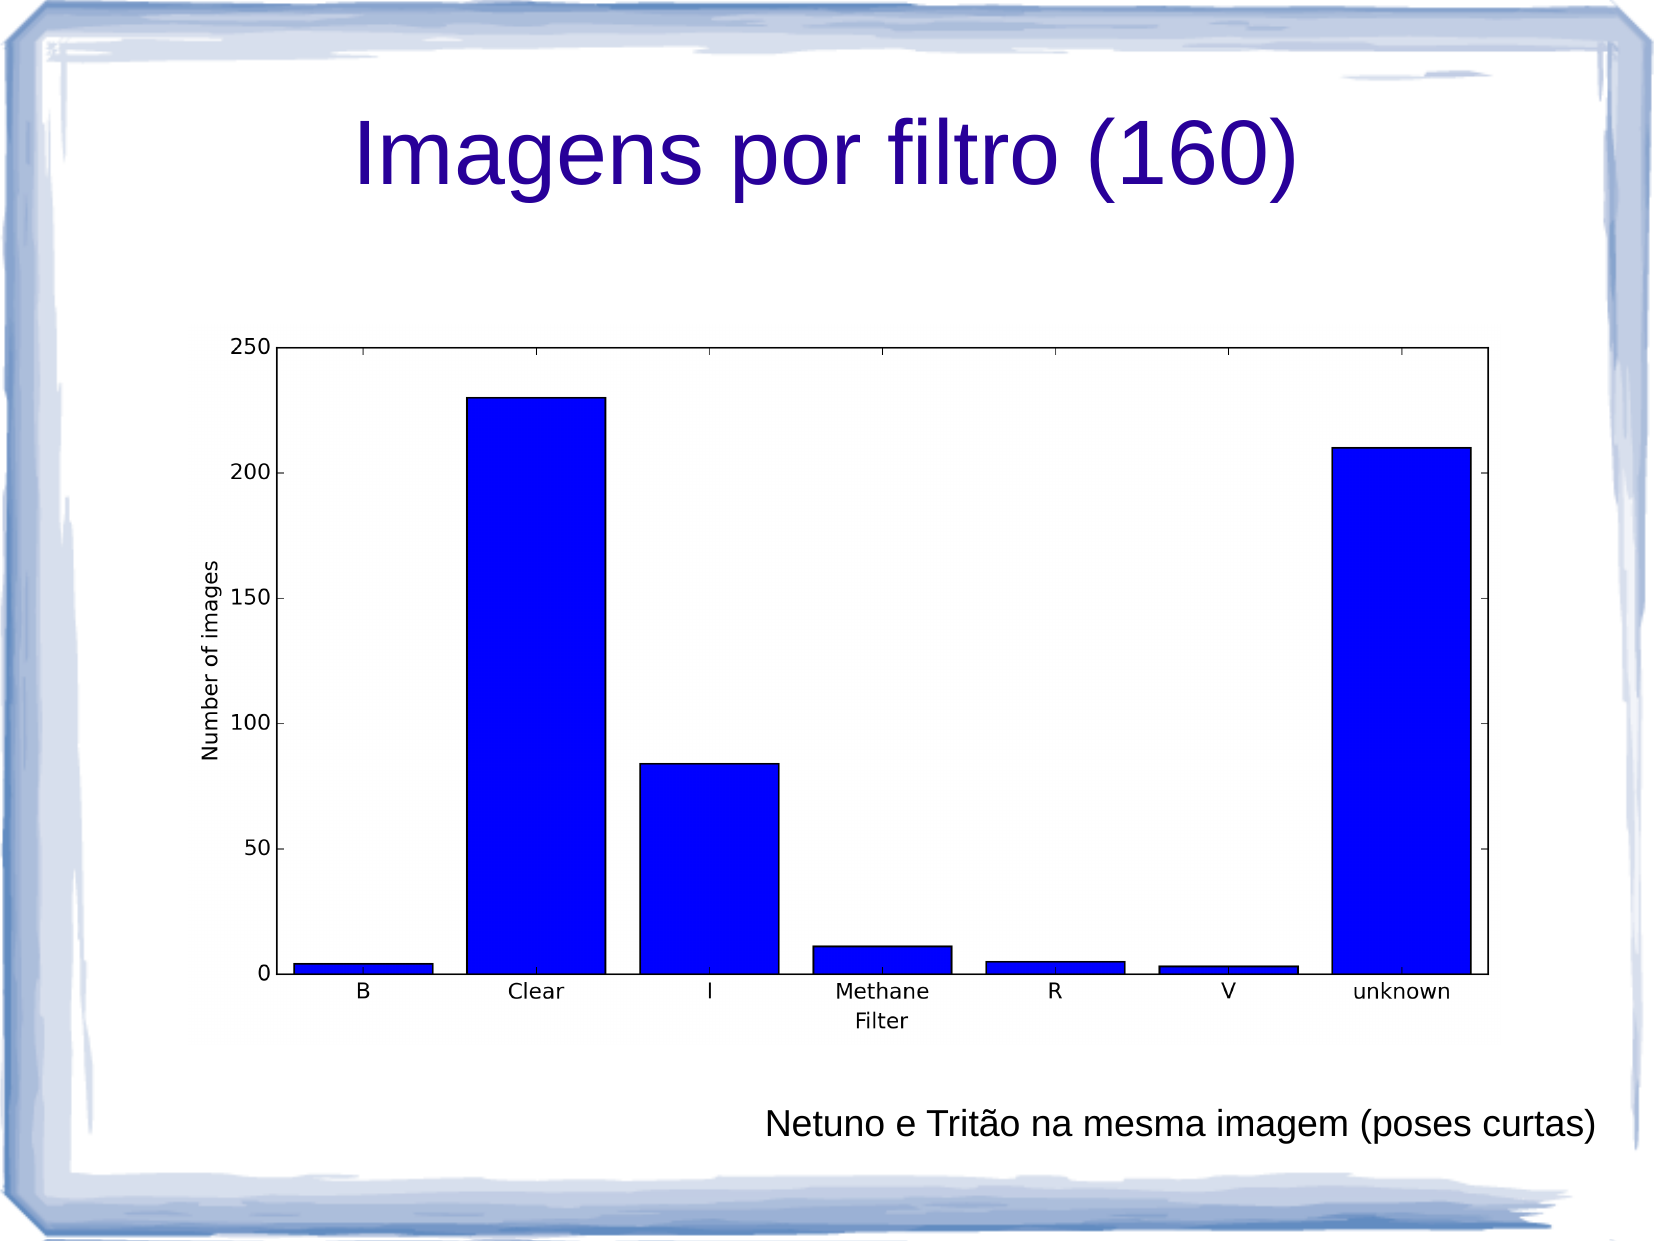

# Imagens por filtro (160)
Netuno e Tritão na mesma imagem (poses curtas)